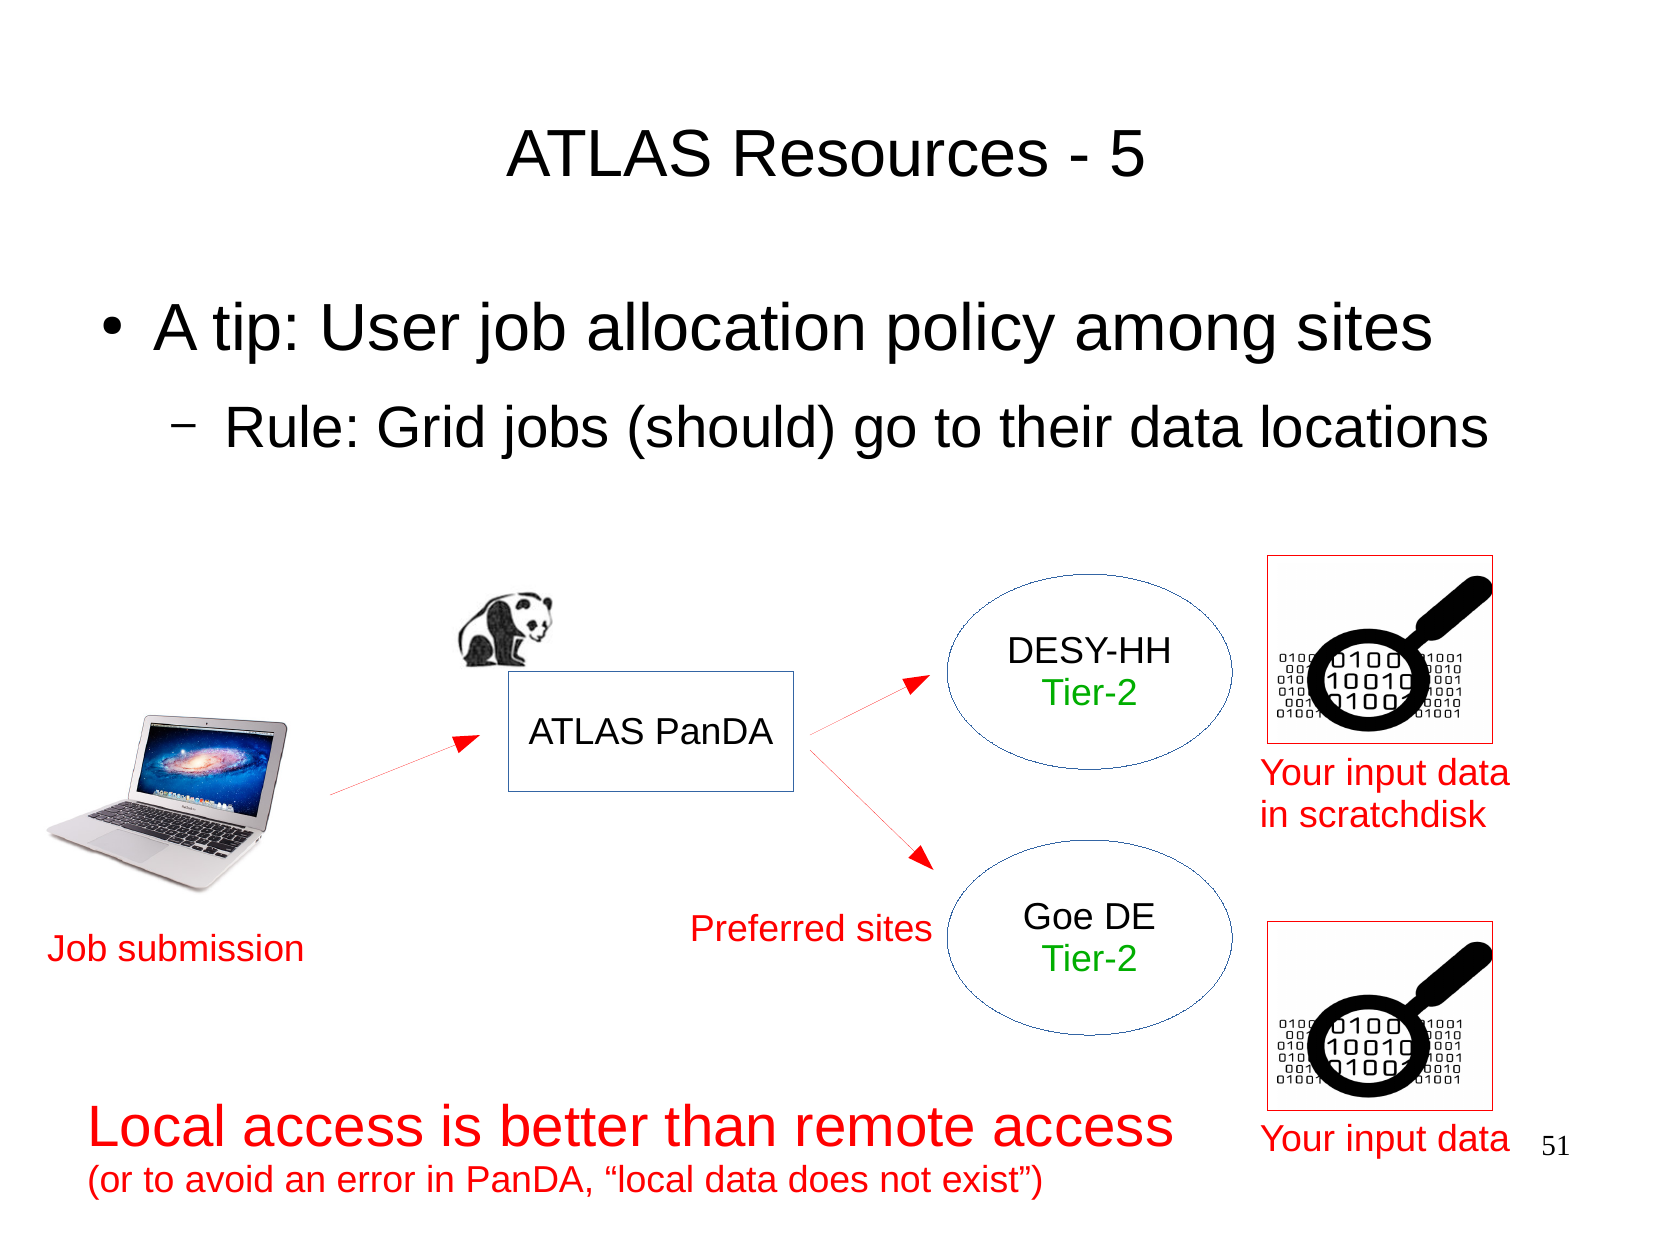

# ATLAS Resources - 5
A tip: User job allocation policy among sites
Rule: Grid jobs (should) go to their data locations
DESY-HH
Tier-2
ATLAS PanDA
Your input data in scratchdisk
Goe DE
Tier-2
Preferred sites
Job submission
Local access is better than remote access
(or to avoid an error in PanDA, “local data does not exist”)
Your input data
51